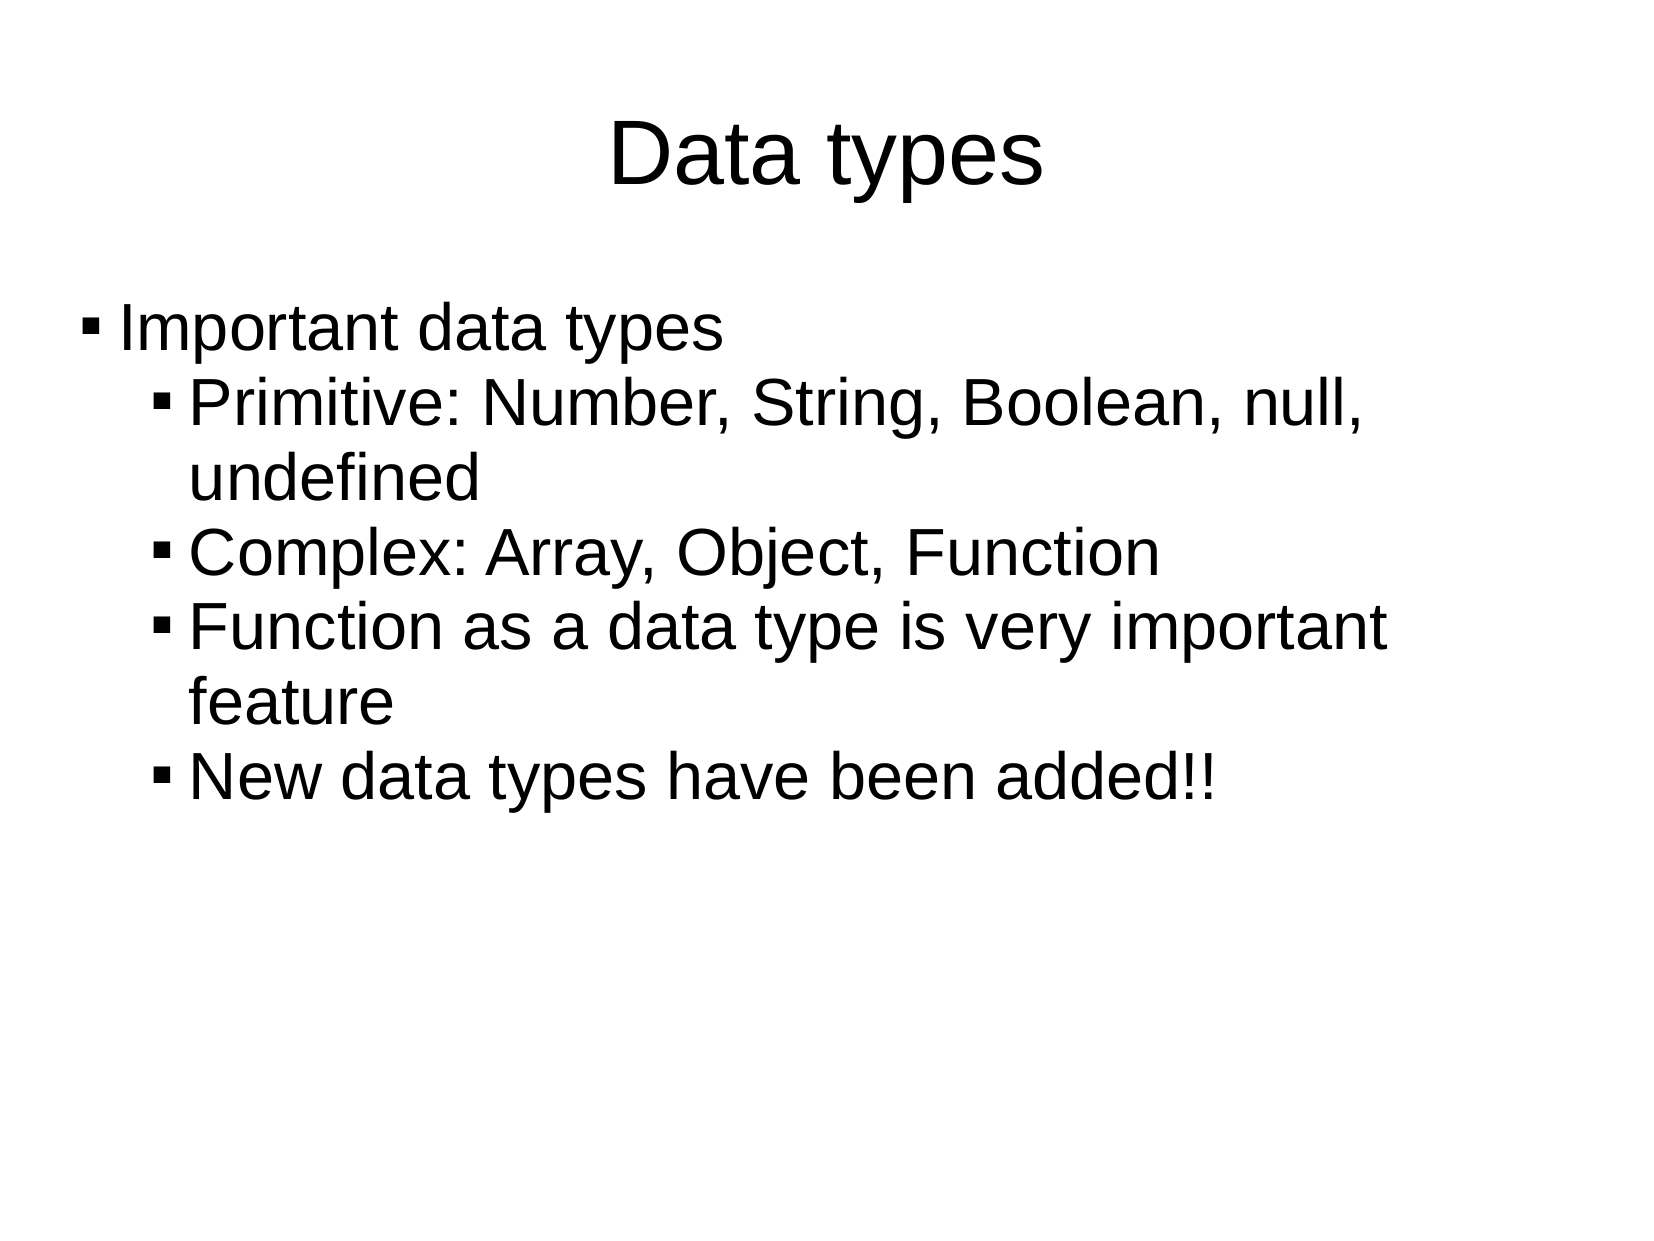

# Data types
Important data types
Primitive: Number, String, Boolean, null, undefined
Complex: Array, Object, Function
Function as a data type is very important feature
New data types have been added!!